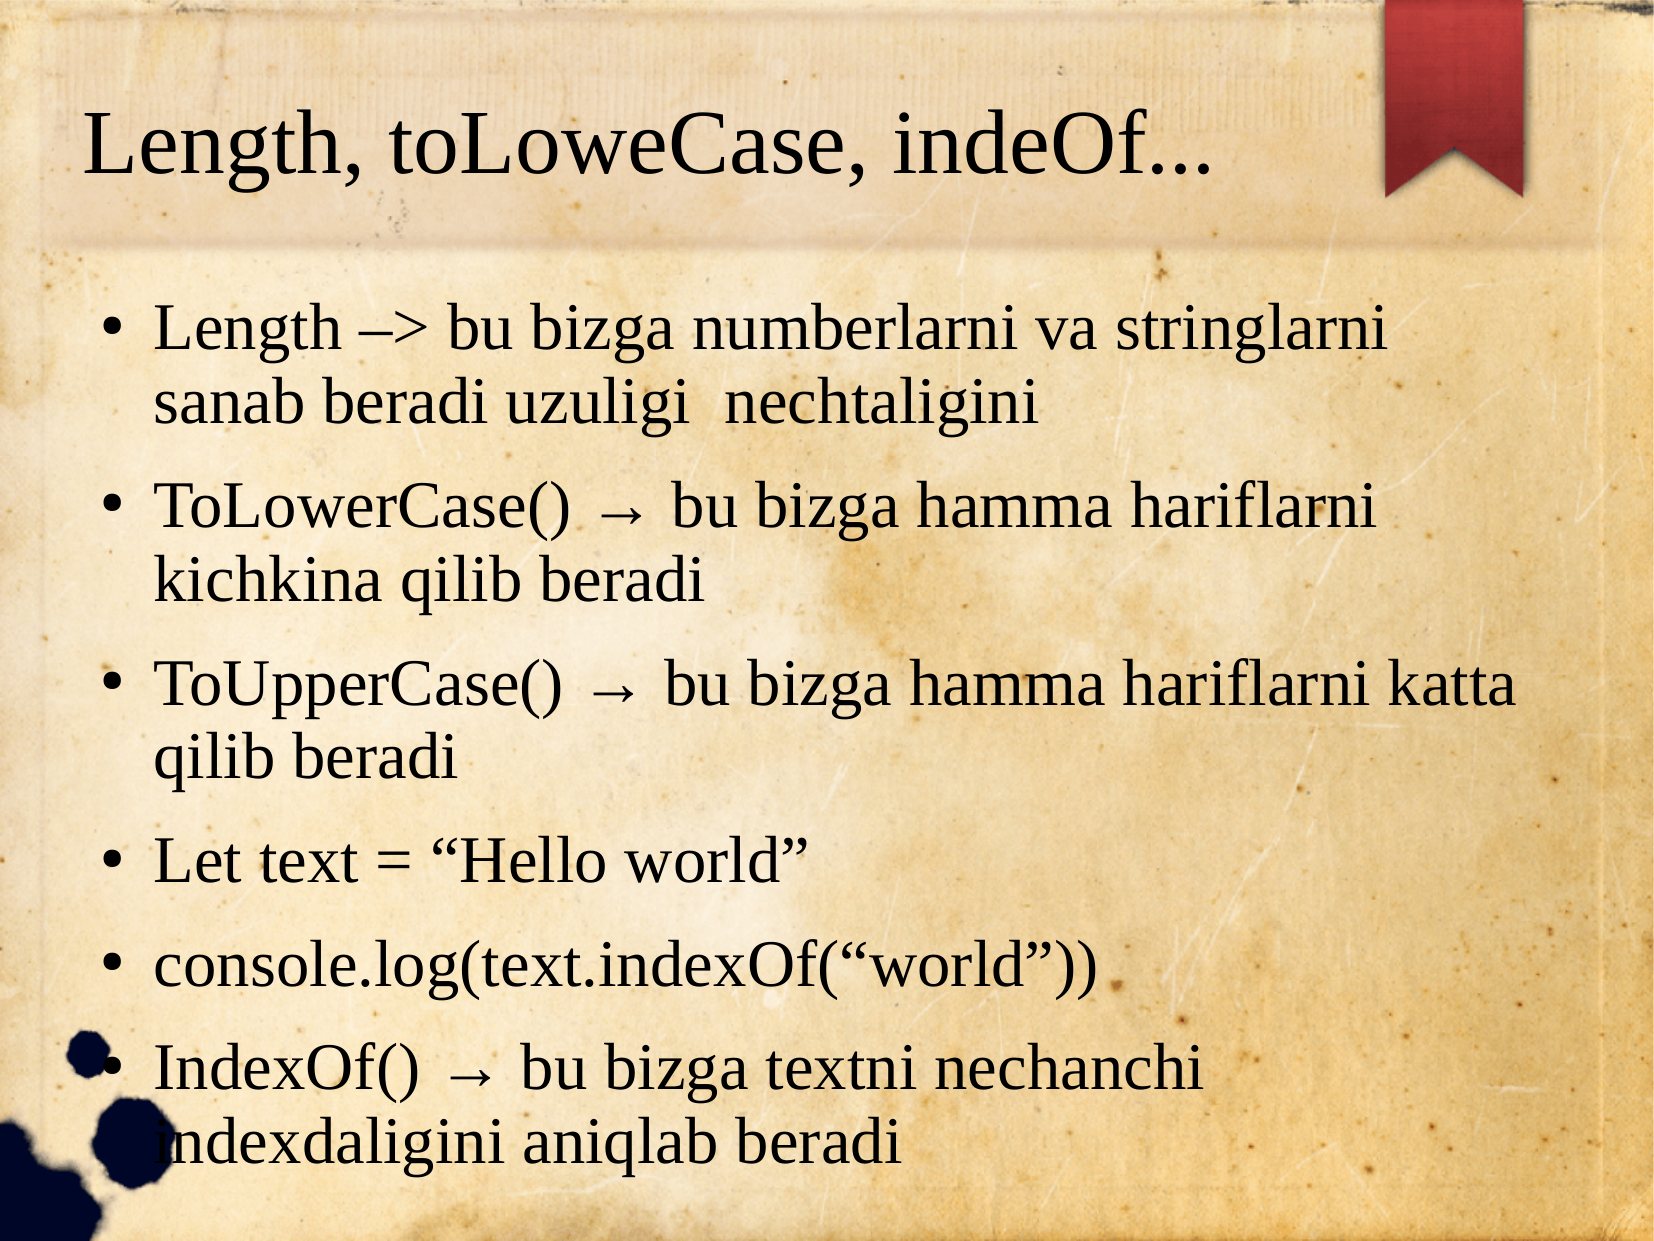

# Length, toLoweCase, indeOf...
Length –> bu bizga numberlarni va stringlarni sanab beradi uzuligi nechtaligini
ToLowerCase() → bu bizga hamma hariflarni kichkina qilib beradi
ToUpperCase() → bu bizga hamma hariflarni katta qilib beradi
Let text = “Hello world”
console.log(text.indexOf(“world”))
IndexOf() → bu bizga textni nechanchi indexdaligini aniqlab beradi